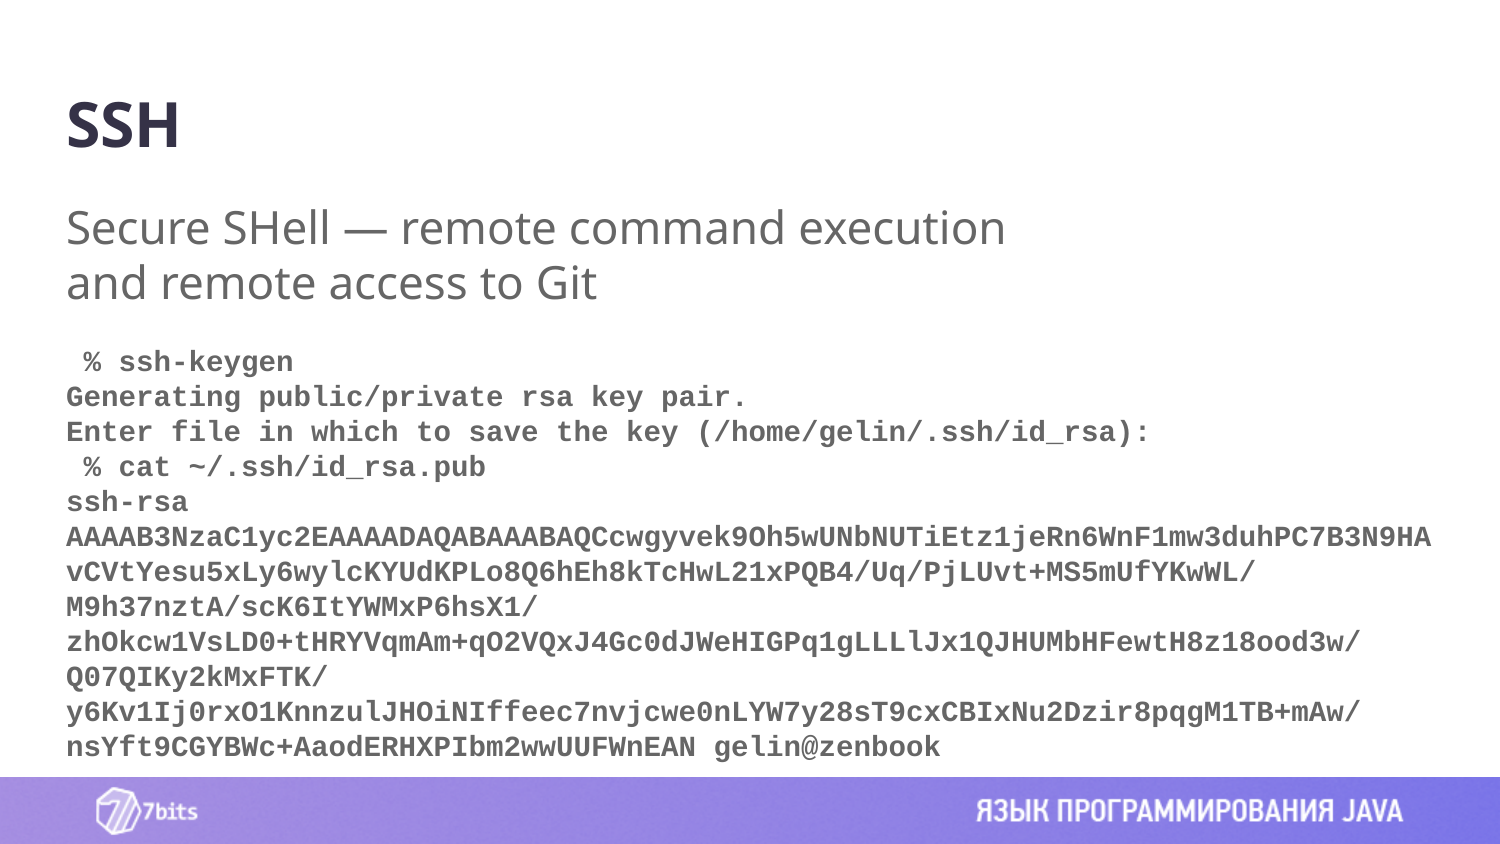

# SSH
Secure SHell — remote command execution
and remote access to Git
 % ssh-keygen
Generating public/private rsa key pair.
Enter file in which to save the key (/home/gelin/.ssh/id_rsa):
 % cat ~/.ssh/id_rsa.pub
ssh-rsa AAAAB3NzaC1yc2EAAAADAQABAAABAQCcwgyvek9Oh5wUNbNUTiEtz1jeRn6WnF1mw3duhPC7B3N9HAvCVtYesu5xLy6wylcKYUdKPLo8Q6hEh8kTcHwL21xPQB4/Uq/PjLUvt+MS5mUfYKwWL/M9h37nztA/scK6ItYWMxP6hsX1/zhOkcw1VsLD0+tHRYVqmAm+qO2VQxJ4Gc0dJWeHIGPq1gLLLlJx1QJHUMbHFewtH8z18ood3w/Q07QIKy2kMxFTK/y6Kv1Ij0rxO1KnnzulJHOiNIffeec7nvjcwe0nLYW7y28sT9cxCBIxNu2Dzir8pqgM1TB+mAw/nsYft9CGYBWc+AaodERHXPIbm2wwUUFWnEAN gelin@zenbook